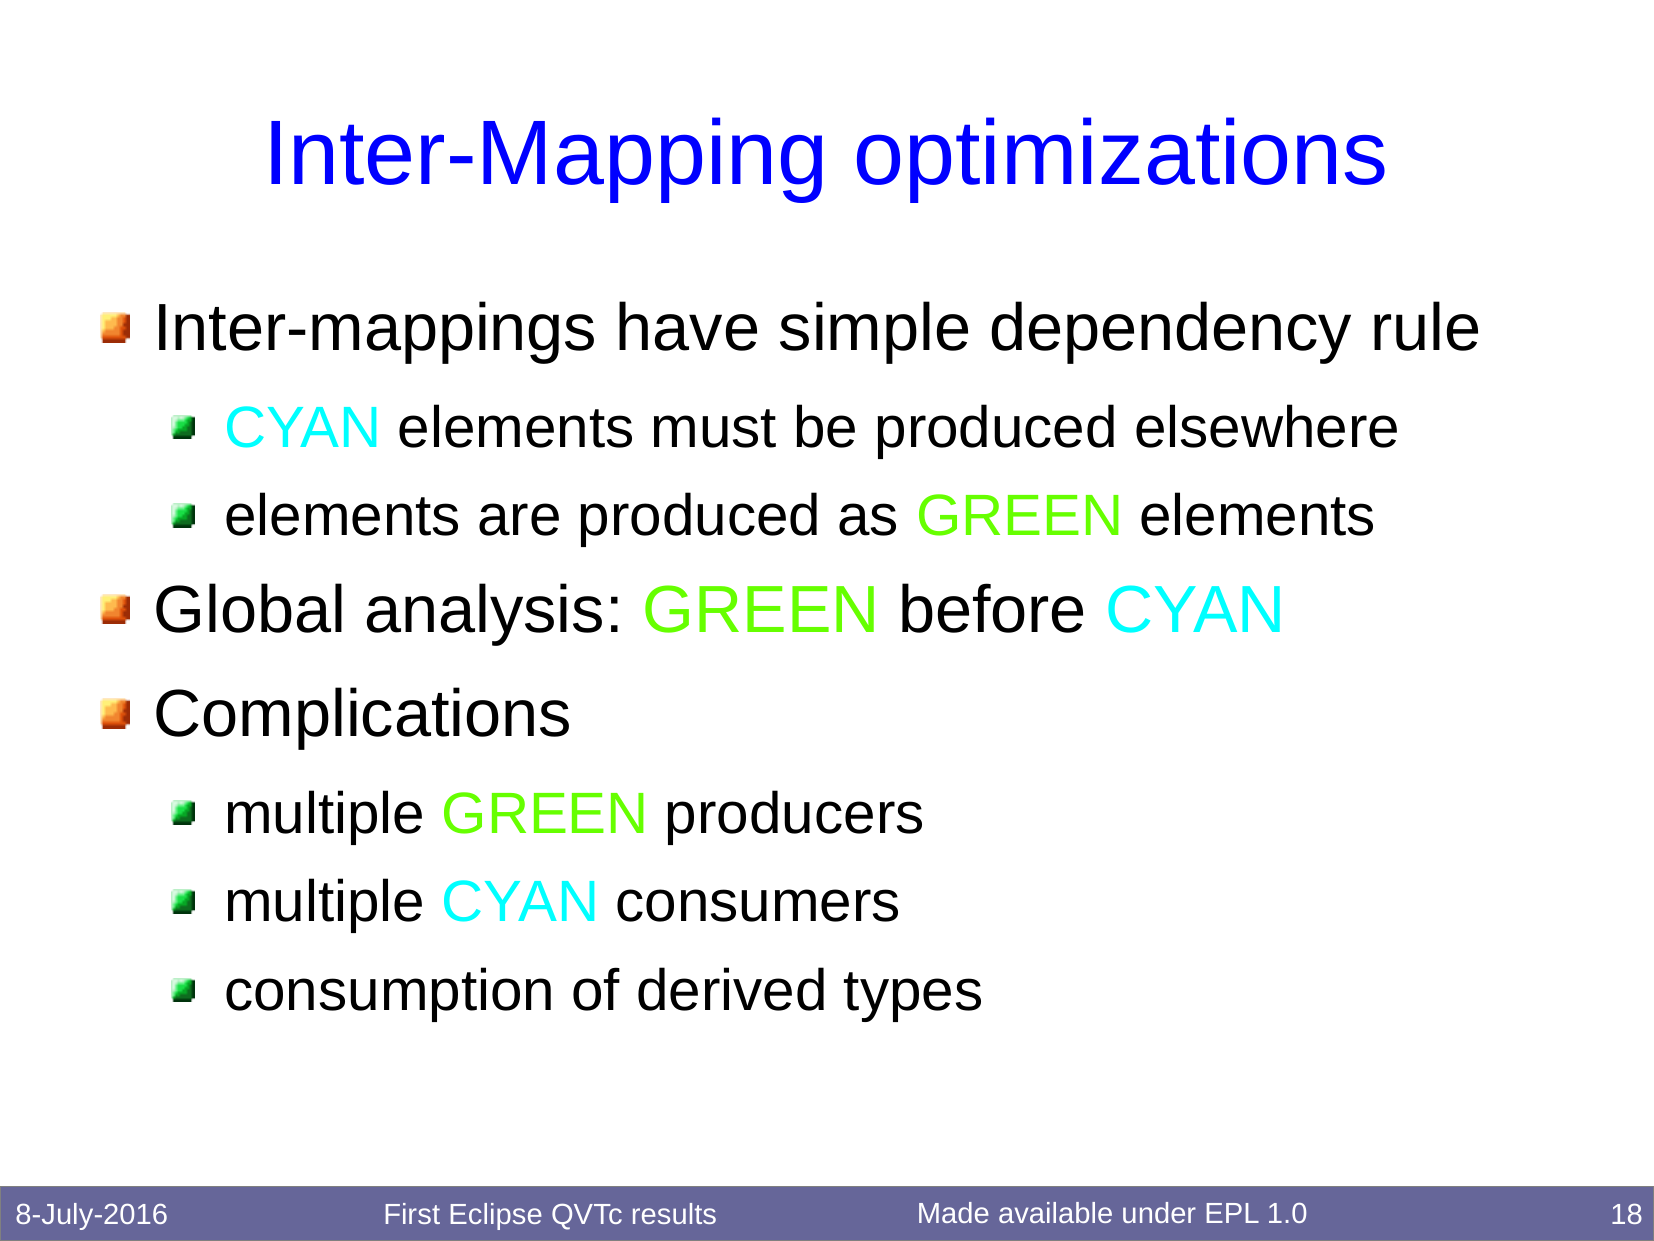

# Inter-Mapping optimizations
Inter-mappings have simple dependency rule
CYAN elements must be produced elsewhere
elements are produced as GREEN elements
Global analysis: GREEN before CYAN
Complications
multiple GREEN producers
multiple CYAN consumers
consumption of derived types
8-July-2016
First Eclipse QVTc results
18